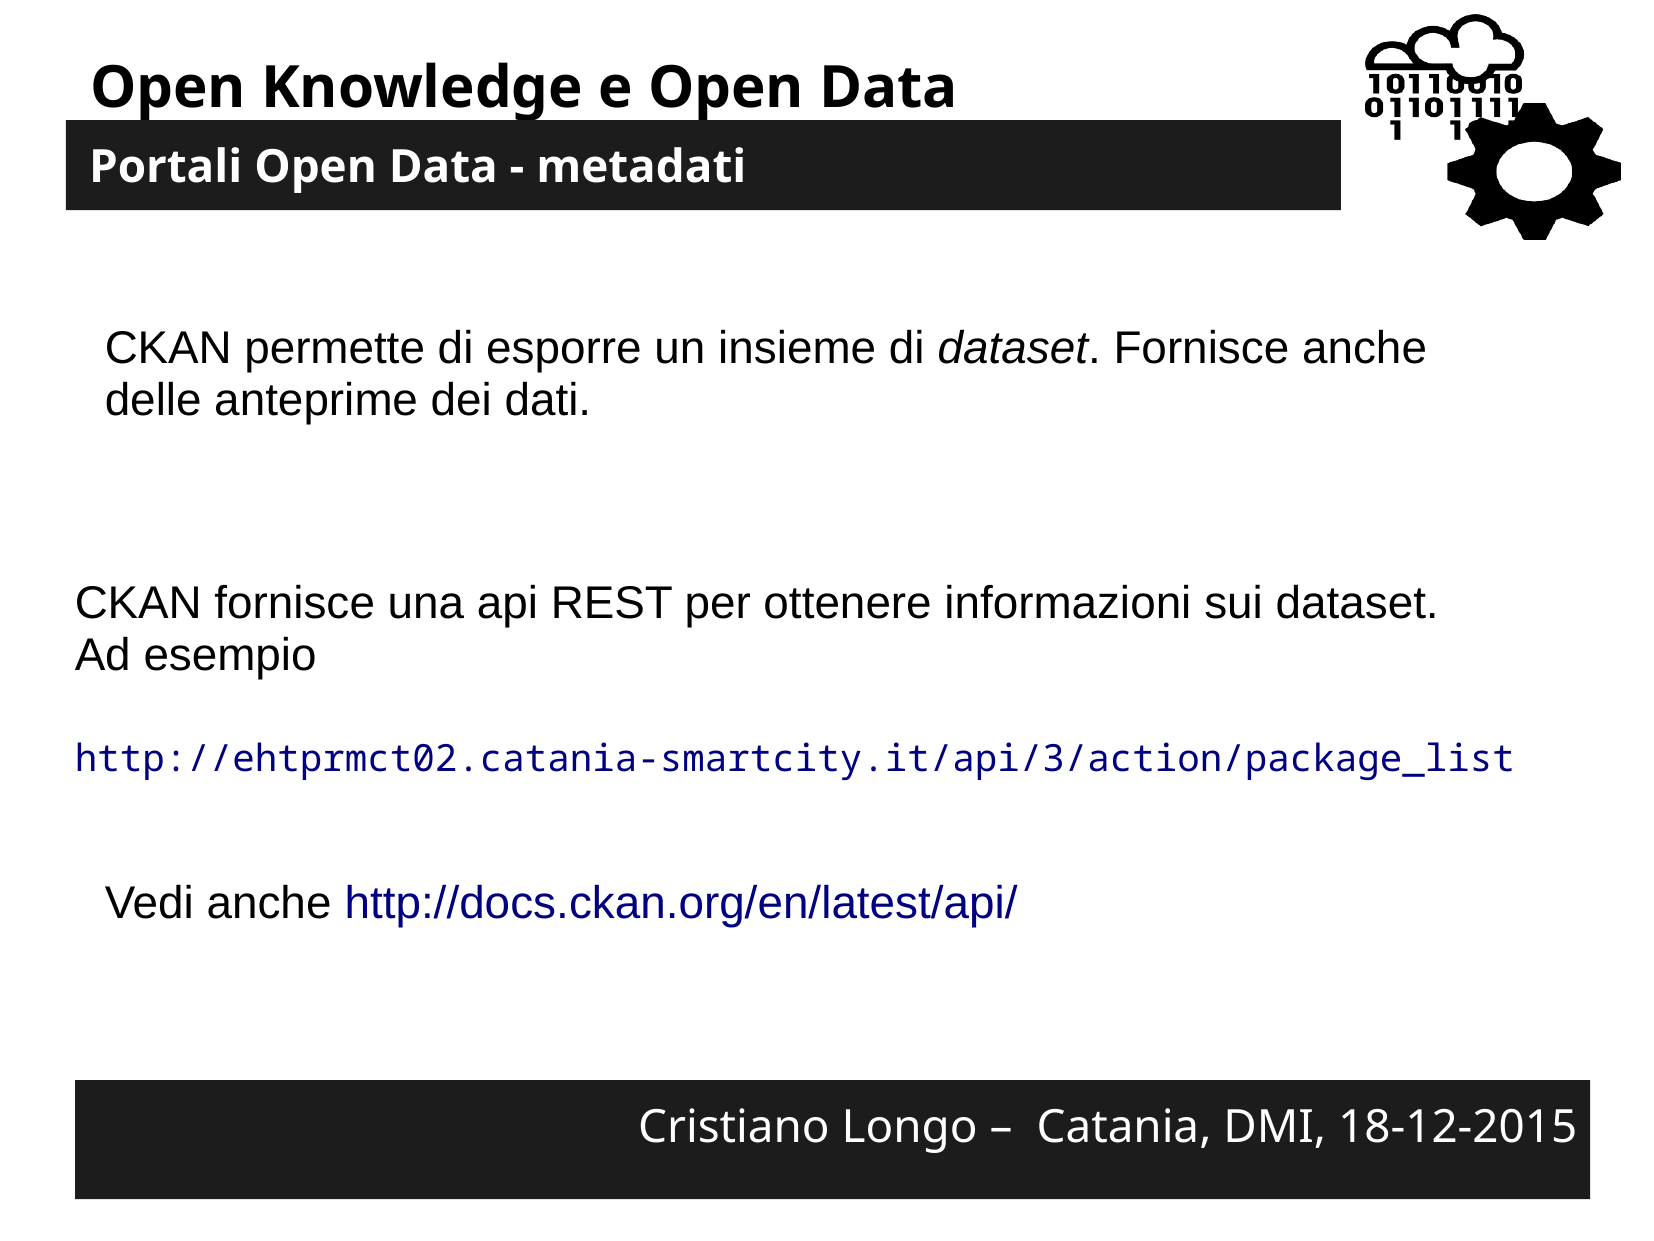

# Open Knowledge e Open Data
 Portali Open Data - metadati
CKAN permette di esporre un insieme di dataset. Fornisce anche
delle anteprime dei dati.
CKAN fornisce una api REST per ottenere informazioni sui dataset.
Ad esempio
http://ehtprmct02.catania-smartcity.it/api/3/action/package_list
Vedi anche http://docs.ckan.org/en/latest/api/
 Cristiano Longo – Catania, DMI, 18-12-2015